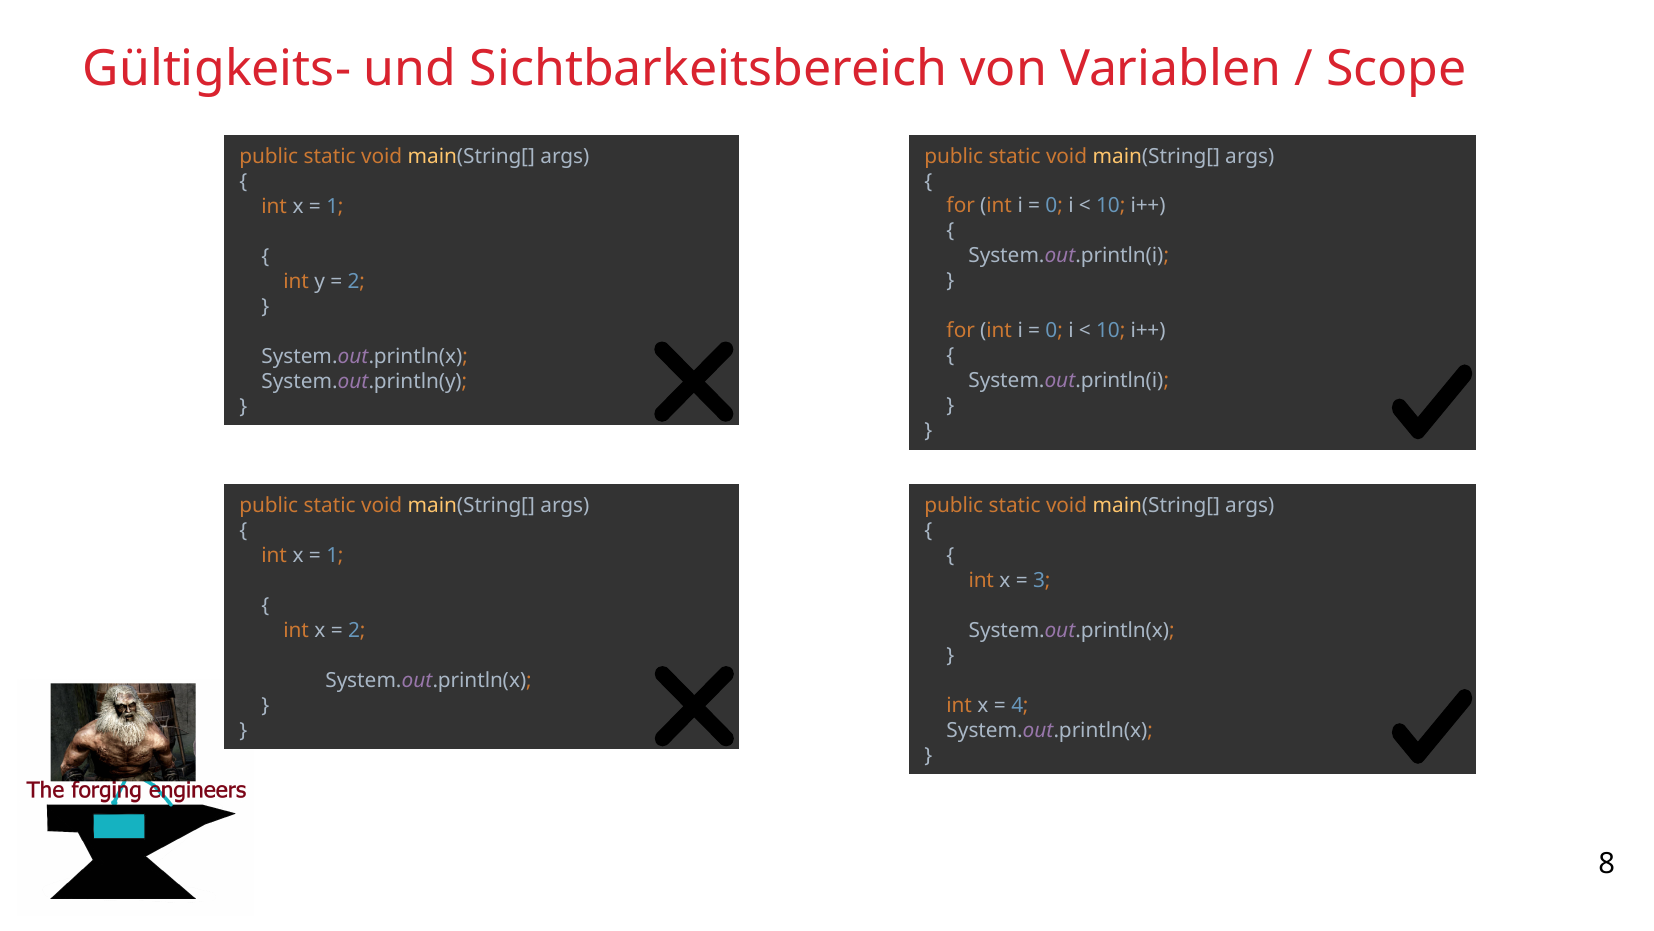

# Gültigkeits- und Sichtbarkeitsbereich von Variablen / Scope
public static void main(String[] args)
{
 for (int i = 0; i < 10; i++)
 {
 System.out.println(i);
 }
 for (int i = 0; i < 10; i++)
 {
 System.out.println(i);
 }
}
public static void main(String[] args)
{
 int x = 1;
 {
 int y = 2;
 }
 System.out.println(x);
 System.out.println(y);
}
public static void main(String[] args)
{
 int x = 1;
 {
 int x = 2;
 	 System.out.println(x);
 }
}
public static void main(String[] args)
{
 {
 int x = 3;
 System.out.println(x);
 }
 int x = 4;
 System.out.println(x);
}